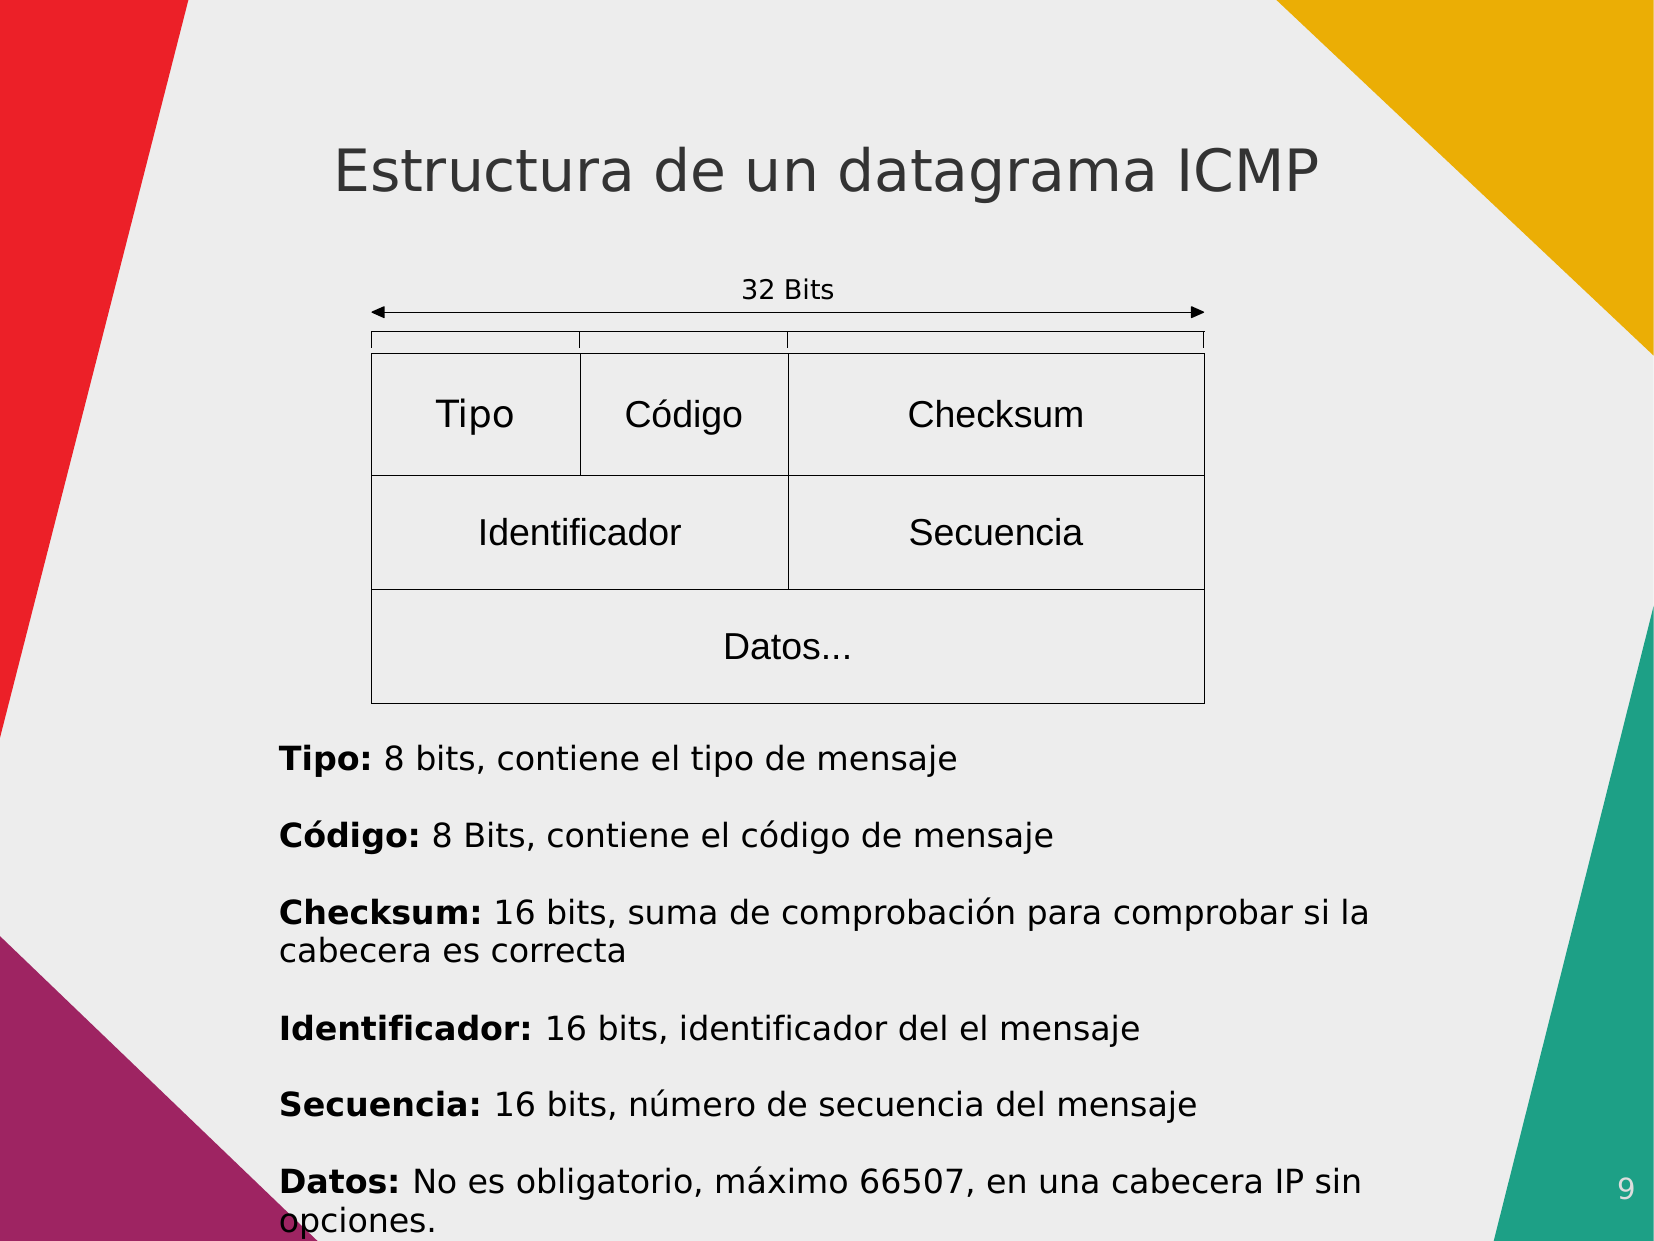

# Estructura de un datagrama ICMP
32 Bits
| Tipo | Código | Checksum |
| --- | --- | --- |
| Identificador | | Secuencia |
| Datos... | | |
Tipo: 8 bits, contiene el tipo de mensaje
Código: 8 Bits, contiene el código de mensaje
Checksum: 16 bits, suma de comprobación para comprobar si la cabecera es correcta
Identificador: 16 bits, identificador del el mensaje
Secuencia: 16 bits, número de secuencia del mensaje
Datos: No es obligatorio, máximo 66507, en una cabecera IP sin opciones.
9